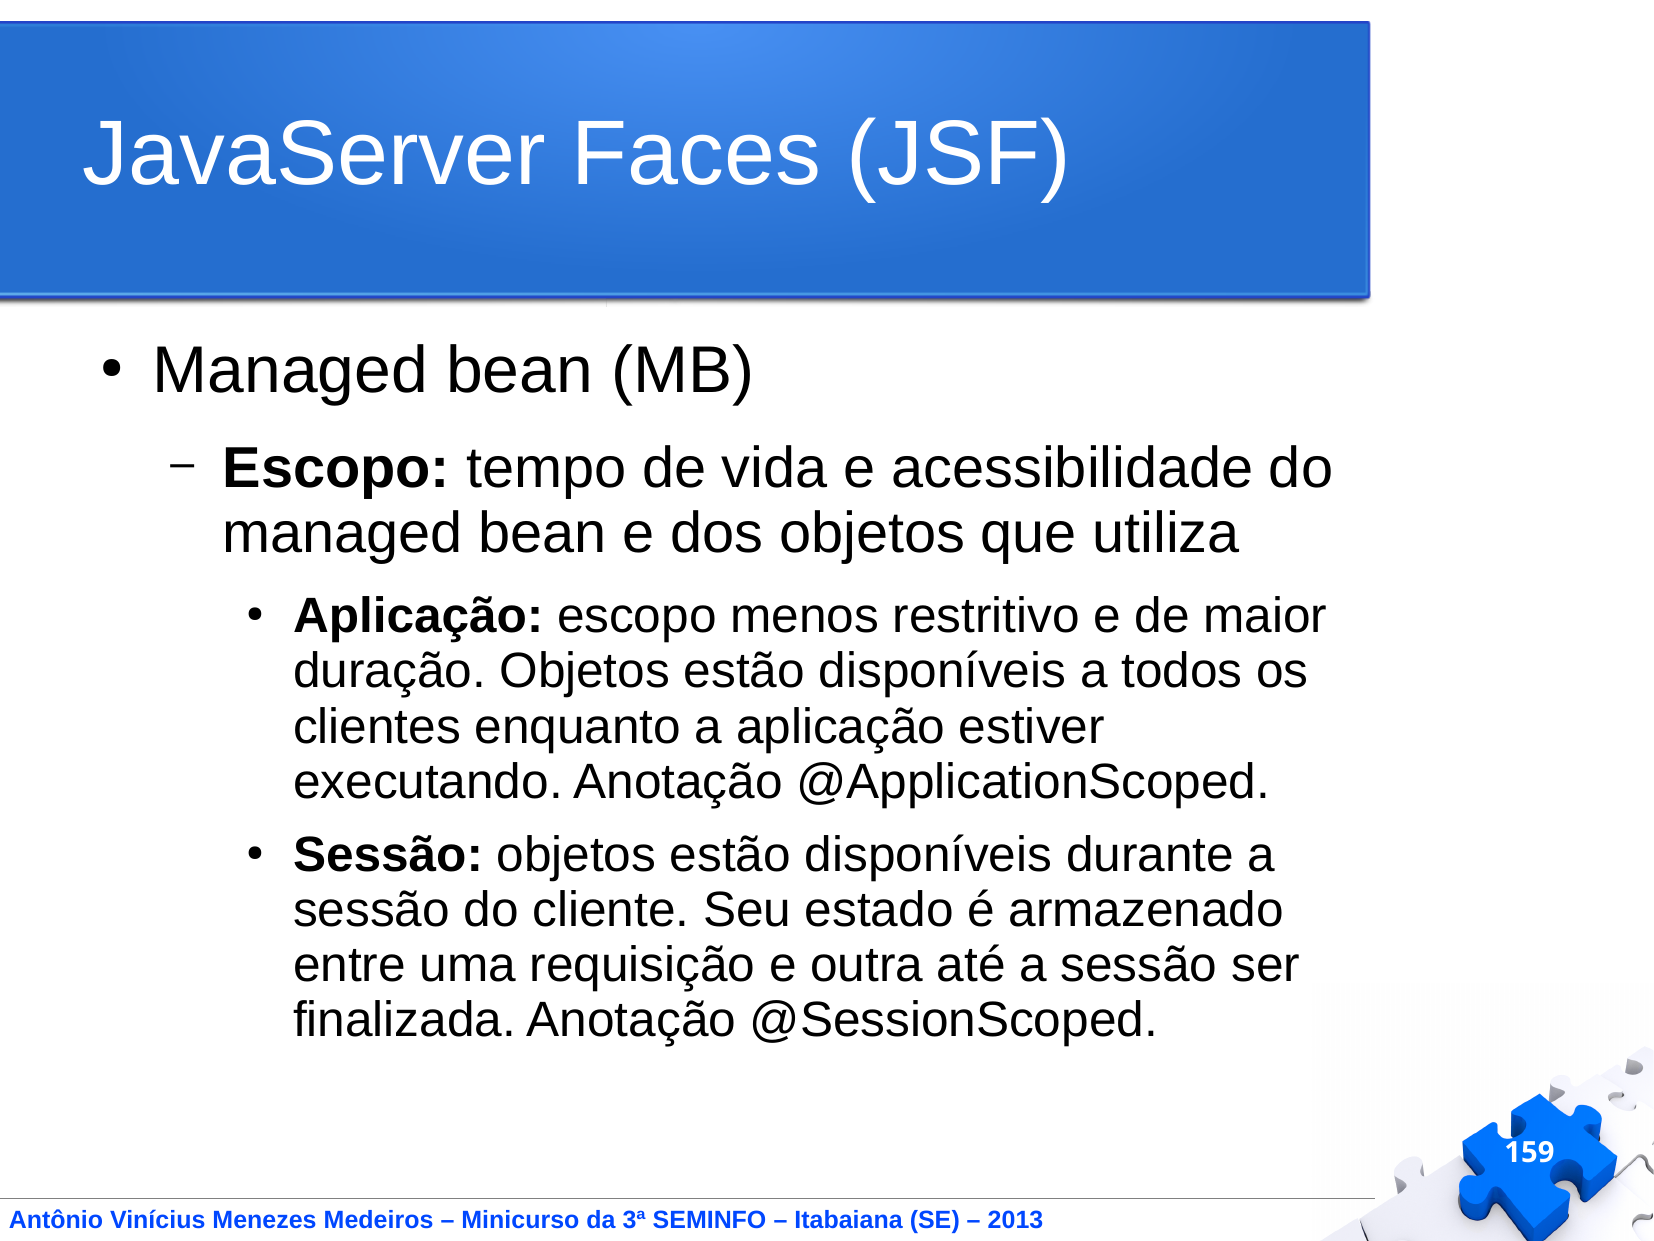

# JavaServer Faces (JSF)
Managed bean (MB)
Escopo: tempo de vida e acessibilidade do managed bean e dos objetos que utiliza
Aplicação: escopo menos restritivo e de maior duração. Objetos estão disponíveis a todos os clientes enquanto a aplicação estiver executando. Anotação @ApplicationScoped.
Sessão: objetos estão disponíveis durante a sessão do cliente. Seu estado é armazenado entre uma requisição e outra até a sessão ser finalizada. Anotação @SessionScoped.
159